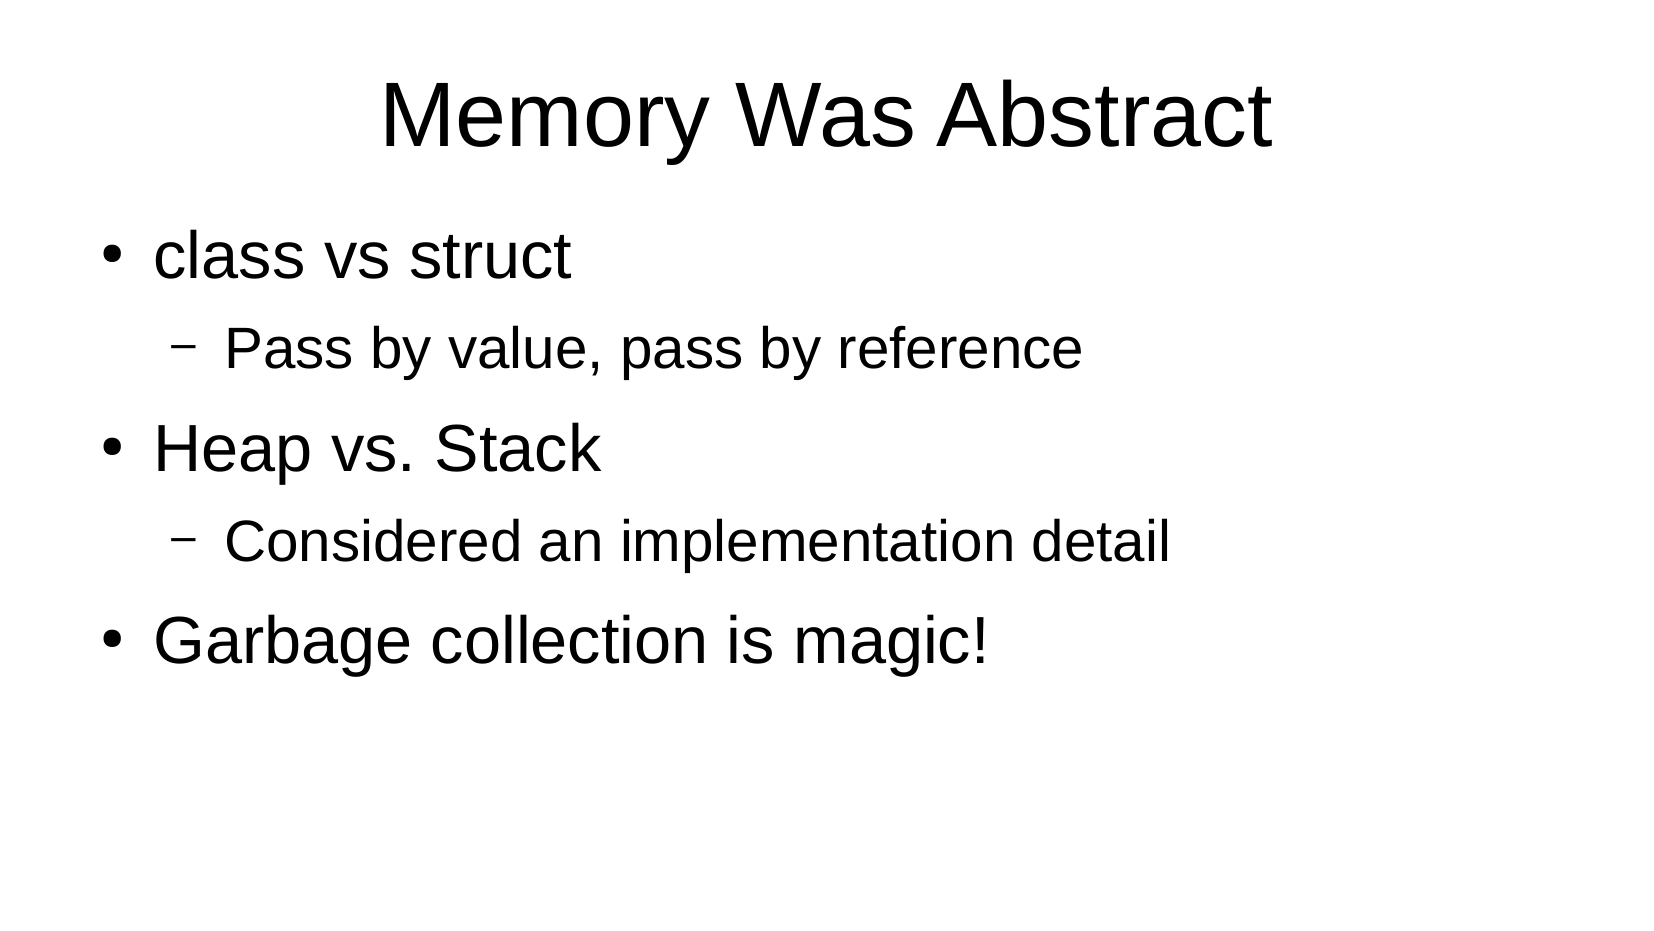

# Memory Was Abstract
class vs struct
Pass by value, pass by reference
Heap vs. Stack
Considered an implementation detail
Garbage collection is magic!